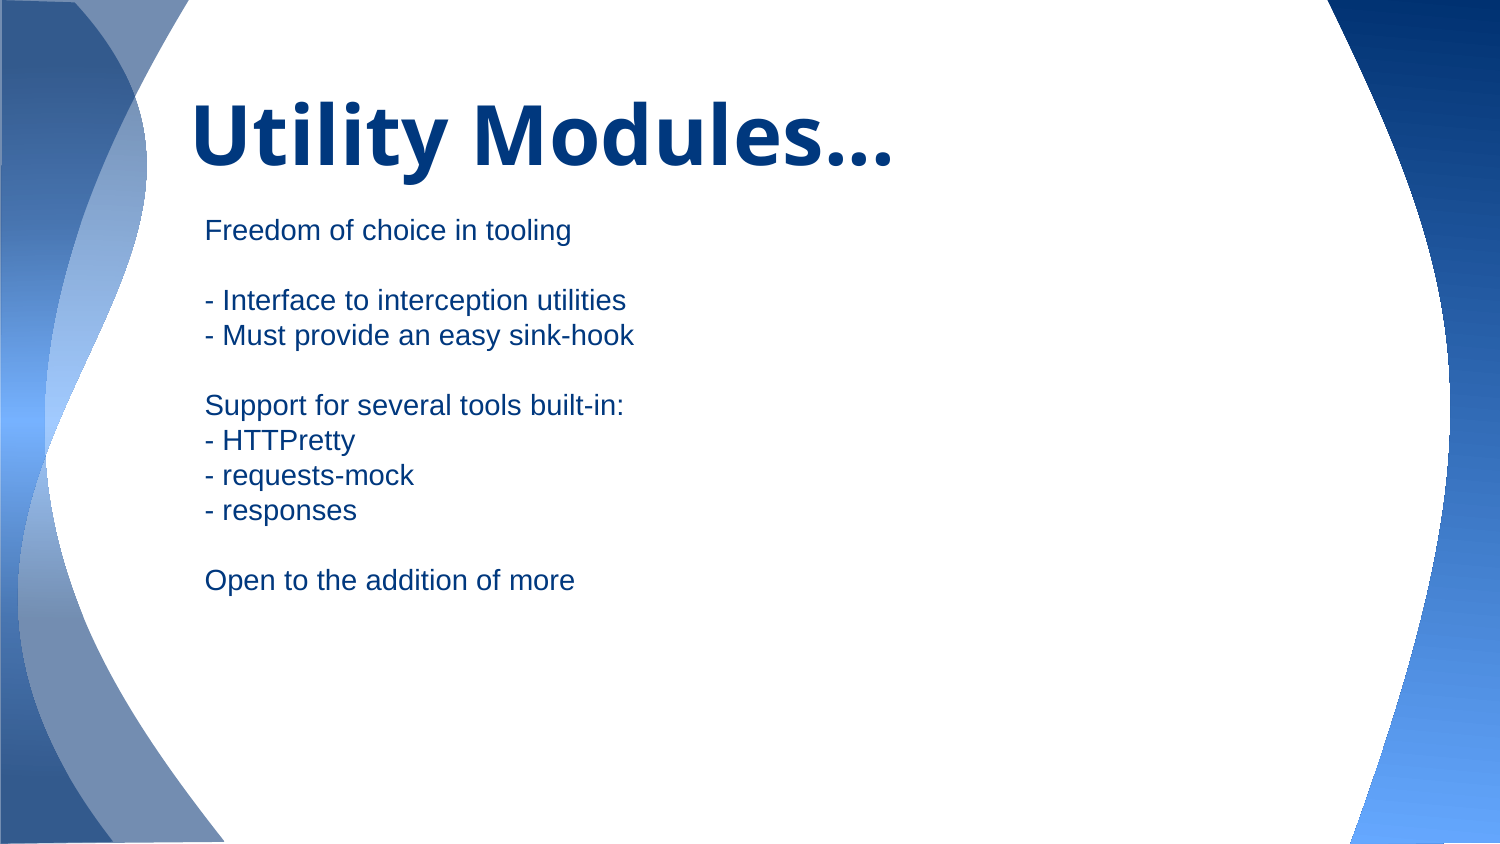

# Utility Modules...
Freedom of choice in tooling
- Interface to interception utilities
- Must provide an easy sink-hook
Support for several tools built-in:
- HTTPretty
- requests-mock
- responses
Open to the addition of more